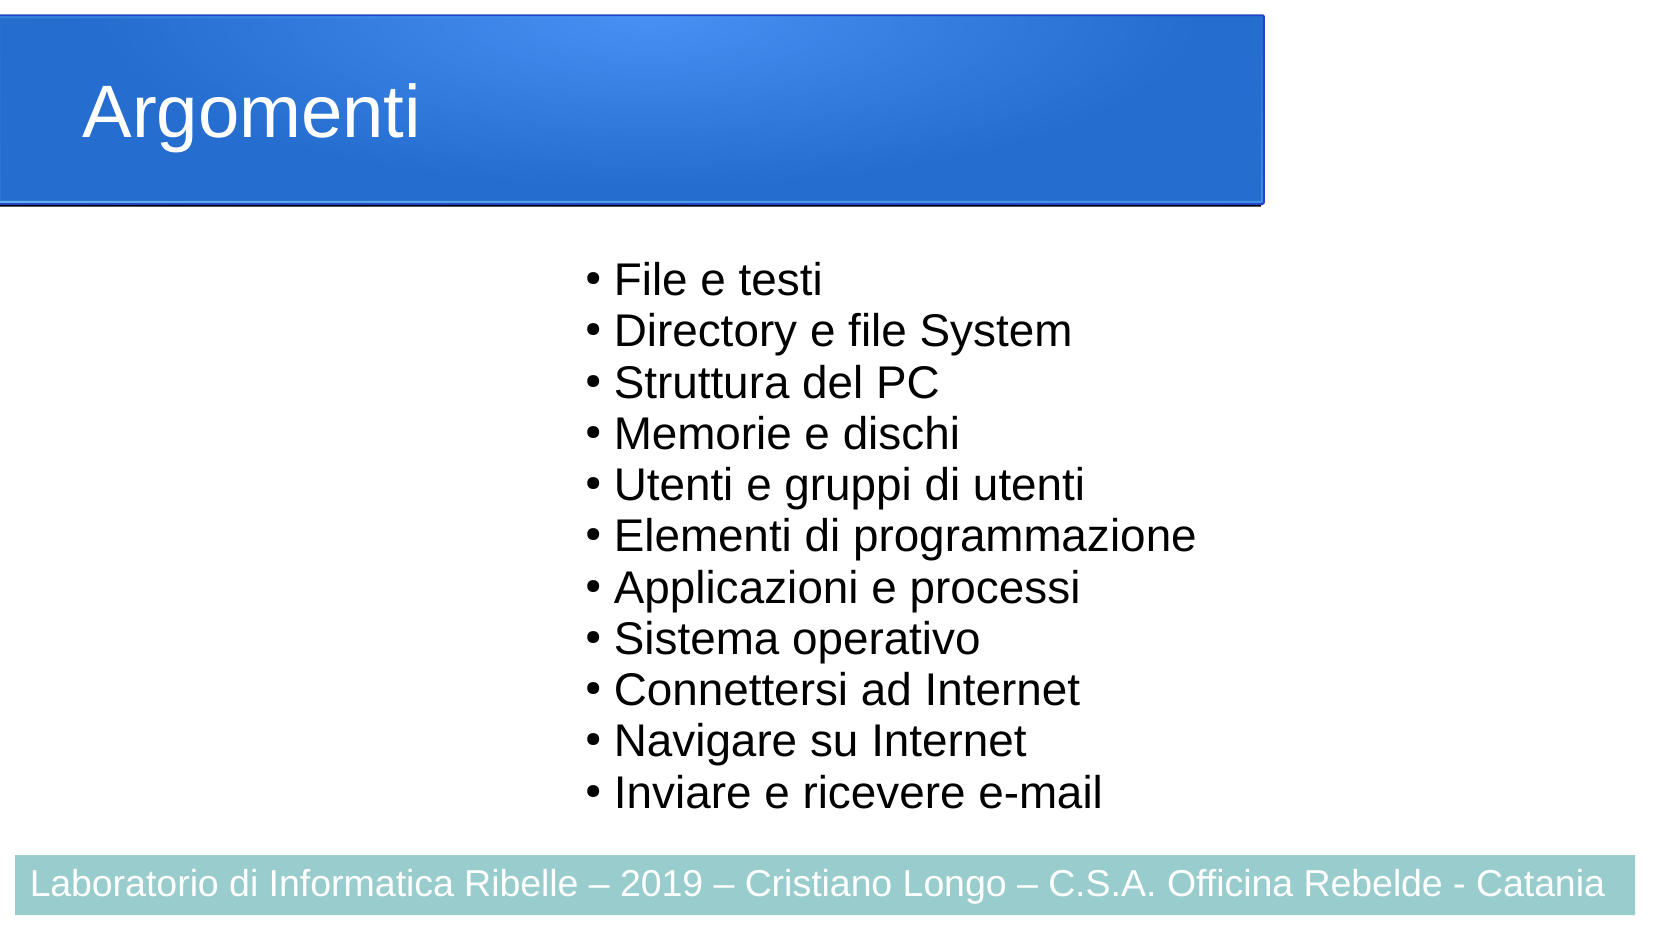

# Argomenti
 File e testi
 Directory e file System
 Struttura del PC
 Memorie e dischi
 Utenti e gruppi di utenti
 Elementi di programmazione
 Applicazioni e processi
 Sistema operativo
 Connettersi ad Internet
 Navigare su Internet
 Inviare e ricevere e-mail
Laboratorio di Informatica Ribelle – 2019 – Cristiano Longo – C.S.A. Officina Rebelde - Catania